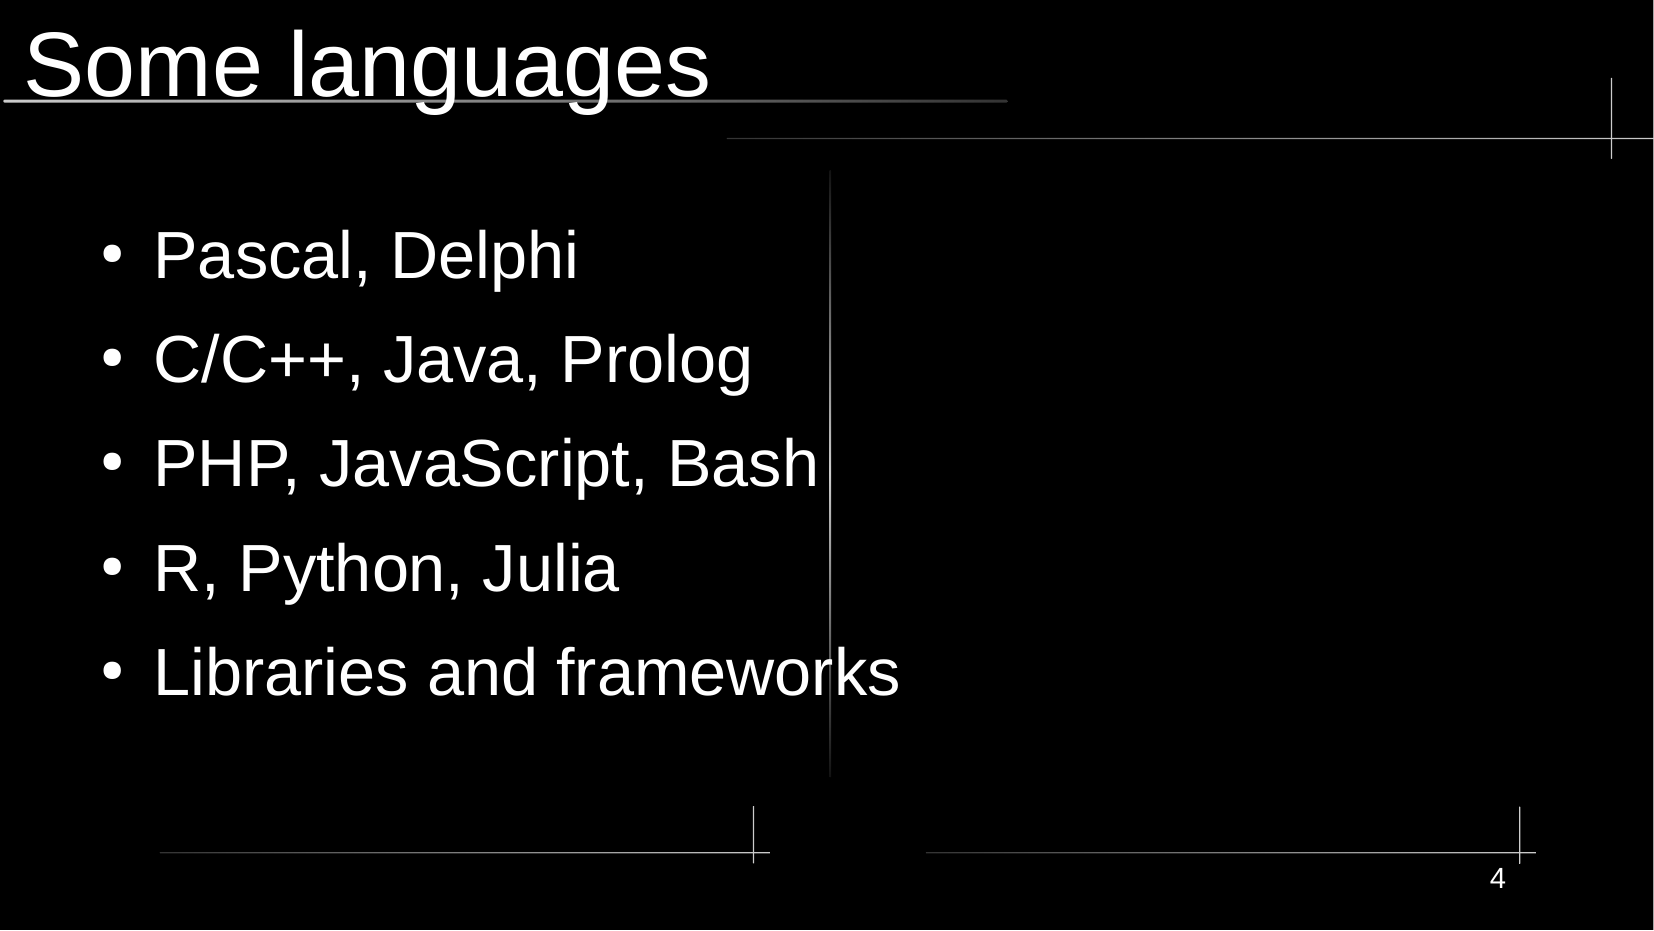

# Some languages
Pascal, Delphi
C/C++, Java, Prolog
PHP, JavaScript, Bash
R, Python, Julia
Libraries and frameworks
4